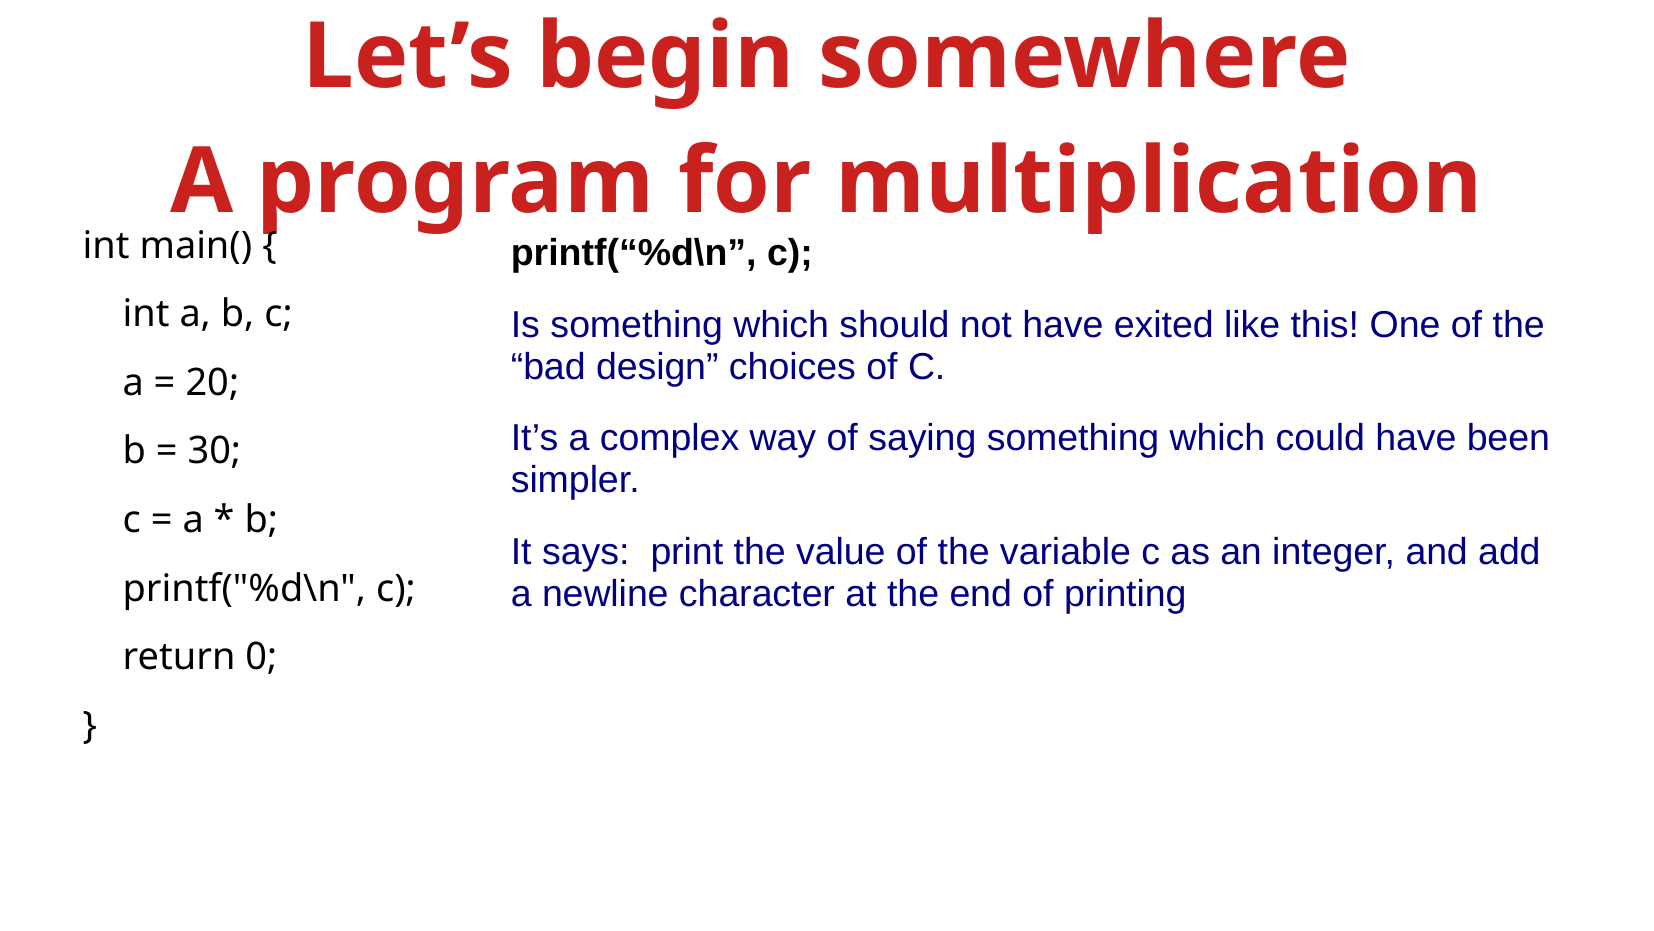

# Let’s begin somewhere A program for multiplication
int main() {
 int a, b, c;
 a = 20;
 b = 30;
 c = a * b;
 printf("%d\n", c);
 return 0;
}
printf(“%d\n”, c);
Is something which should not have exited like this! One of the “bad design” choices of C.
It’s a complex way of saying something which could have been simpler.
It says: print the value of the variable c as an integer, and add a newline character at the end of printing